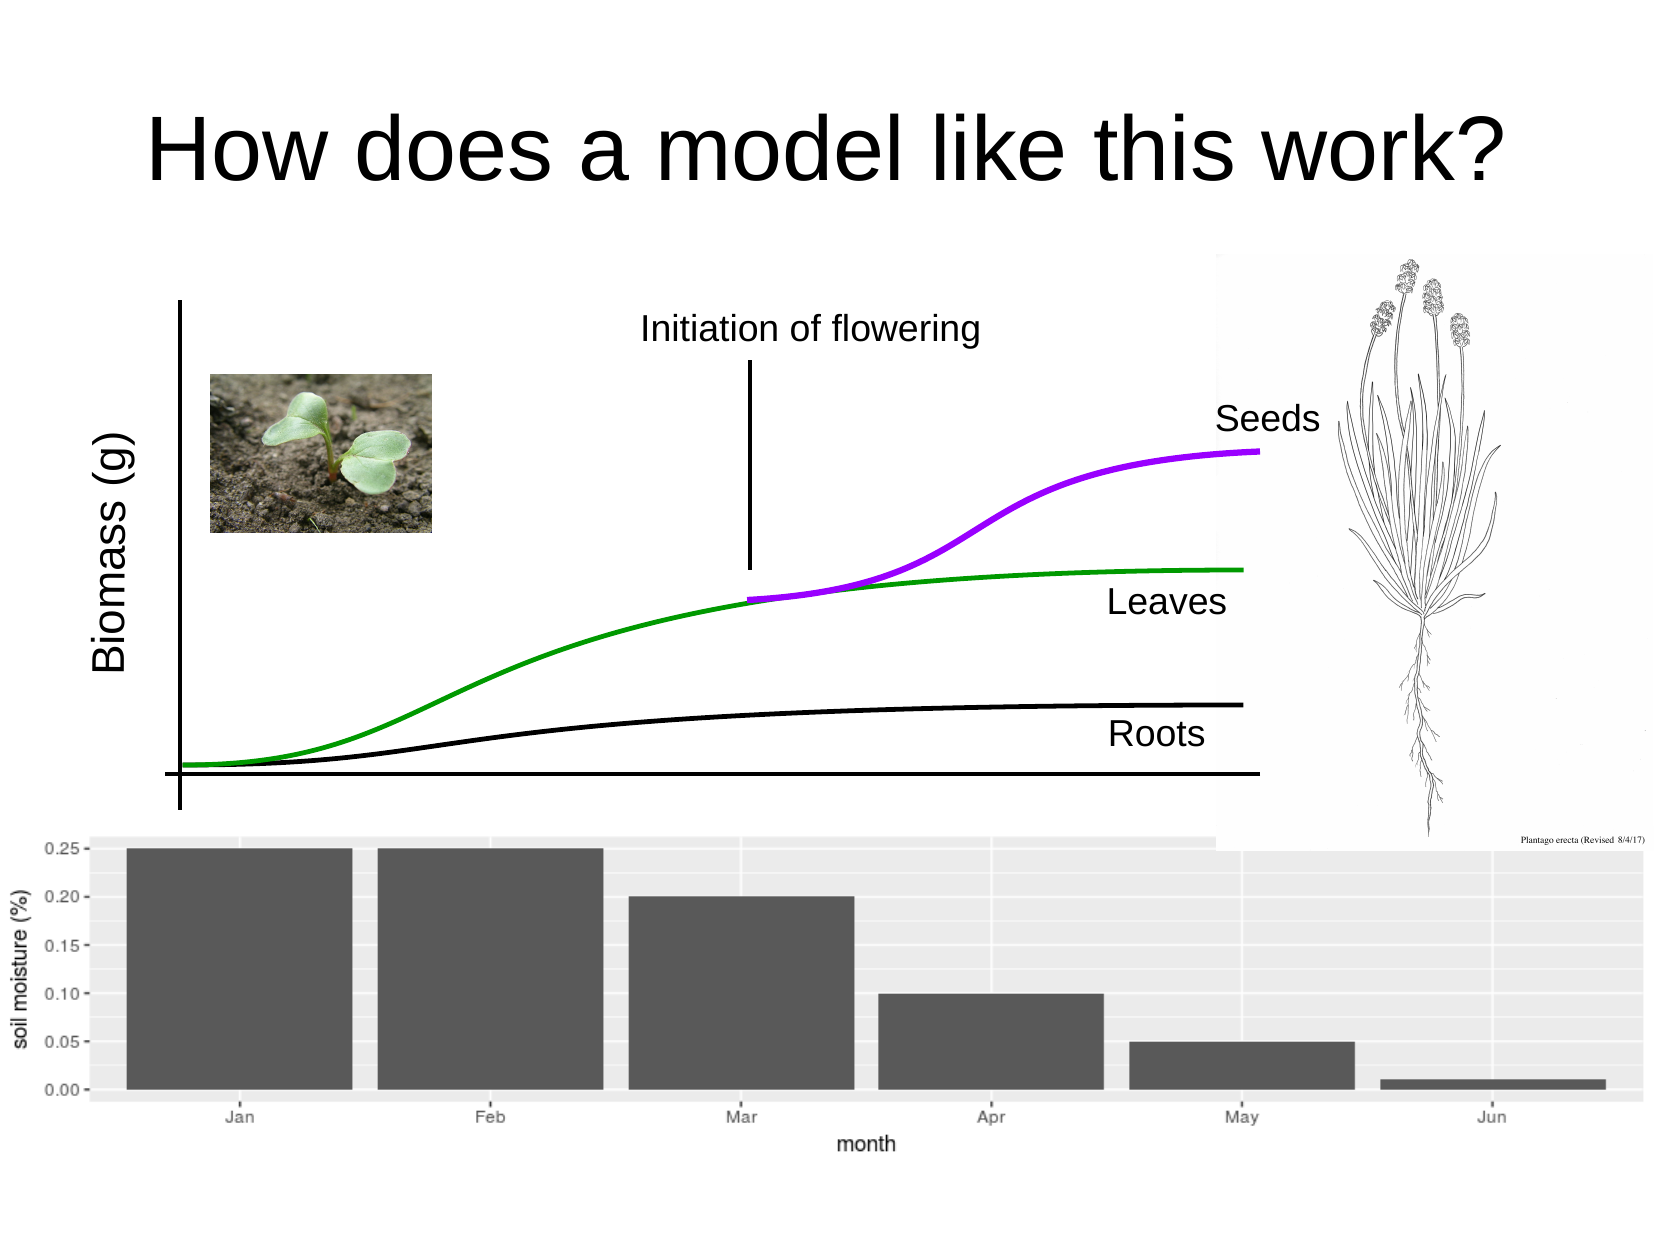

# How does a model like this work?
 Initiation of flowering
Biomass (g)
Leaves
Roots
Seeds